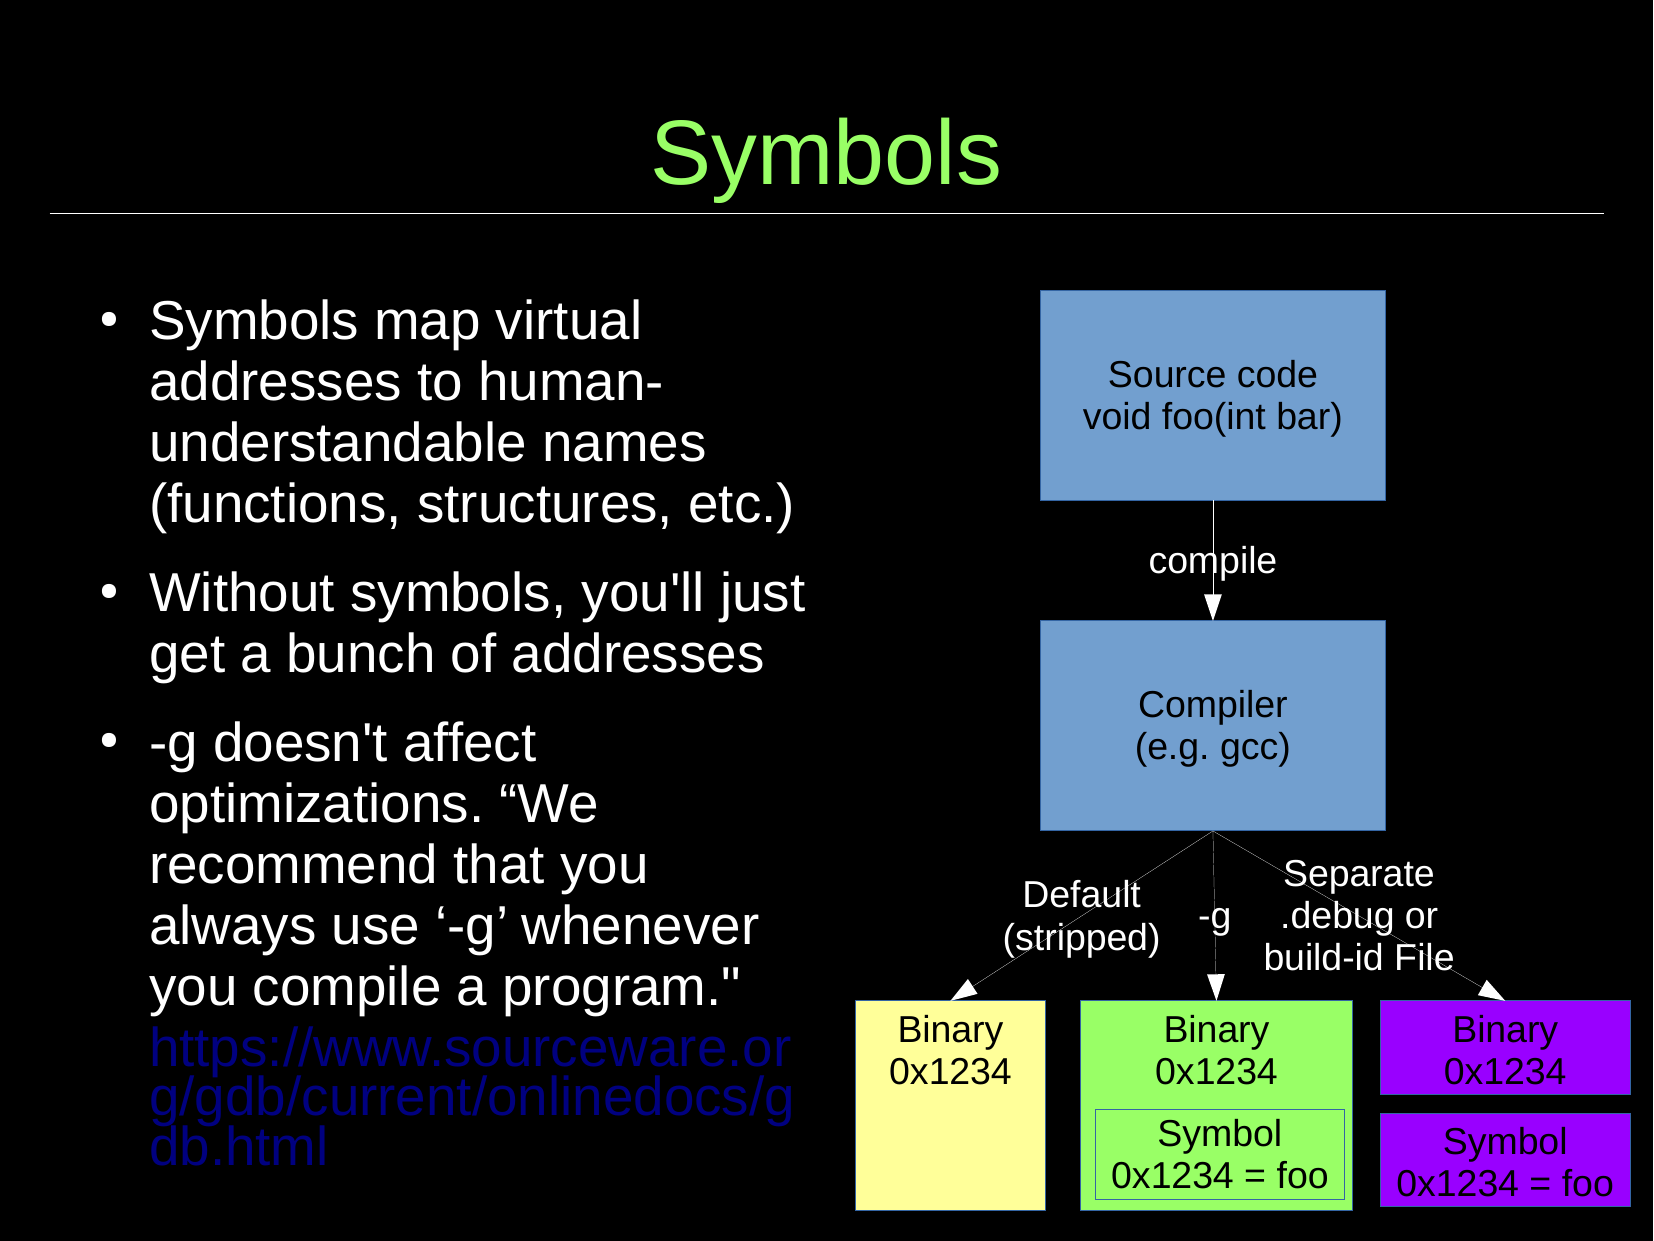

# Symbols
Symbols map virtual addresses to human-understandable names (functions, structures, etc.)
Without symbols, you'll just get a bunch of addresses
-g doesn't affect optimizations. “We recommend that you always use ‘-g’ whenever you compile a program." https://www.sourceware.org/gdb/current/onlinedocs/gdb.html
Source code
void foo(int bar)
Compiler
(e.g. gcc)
Binary
0x1234
Binary
0x1234
Binary
0x1234
Symbol
0x1234 = foo
Symbol
0x1234 = foo